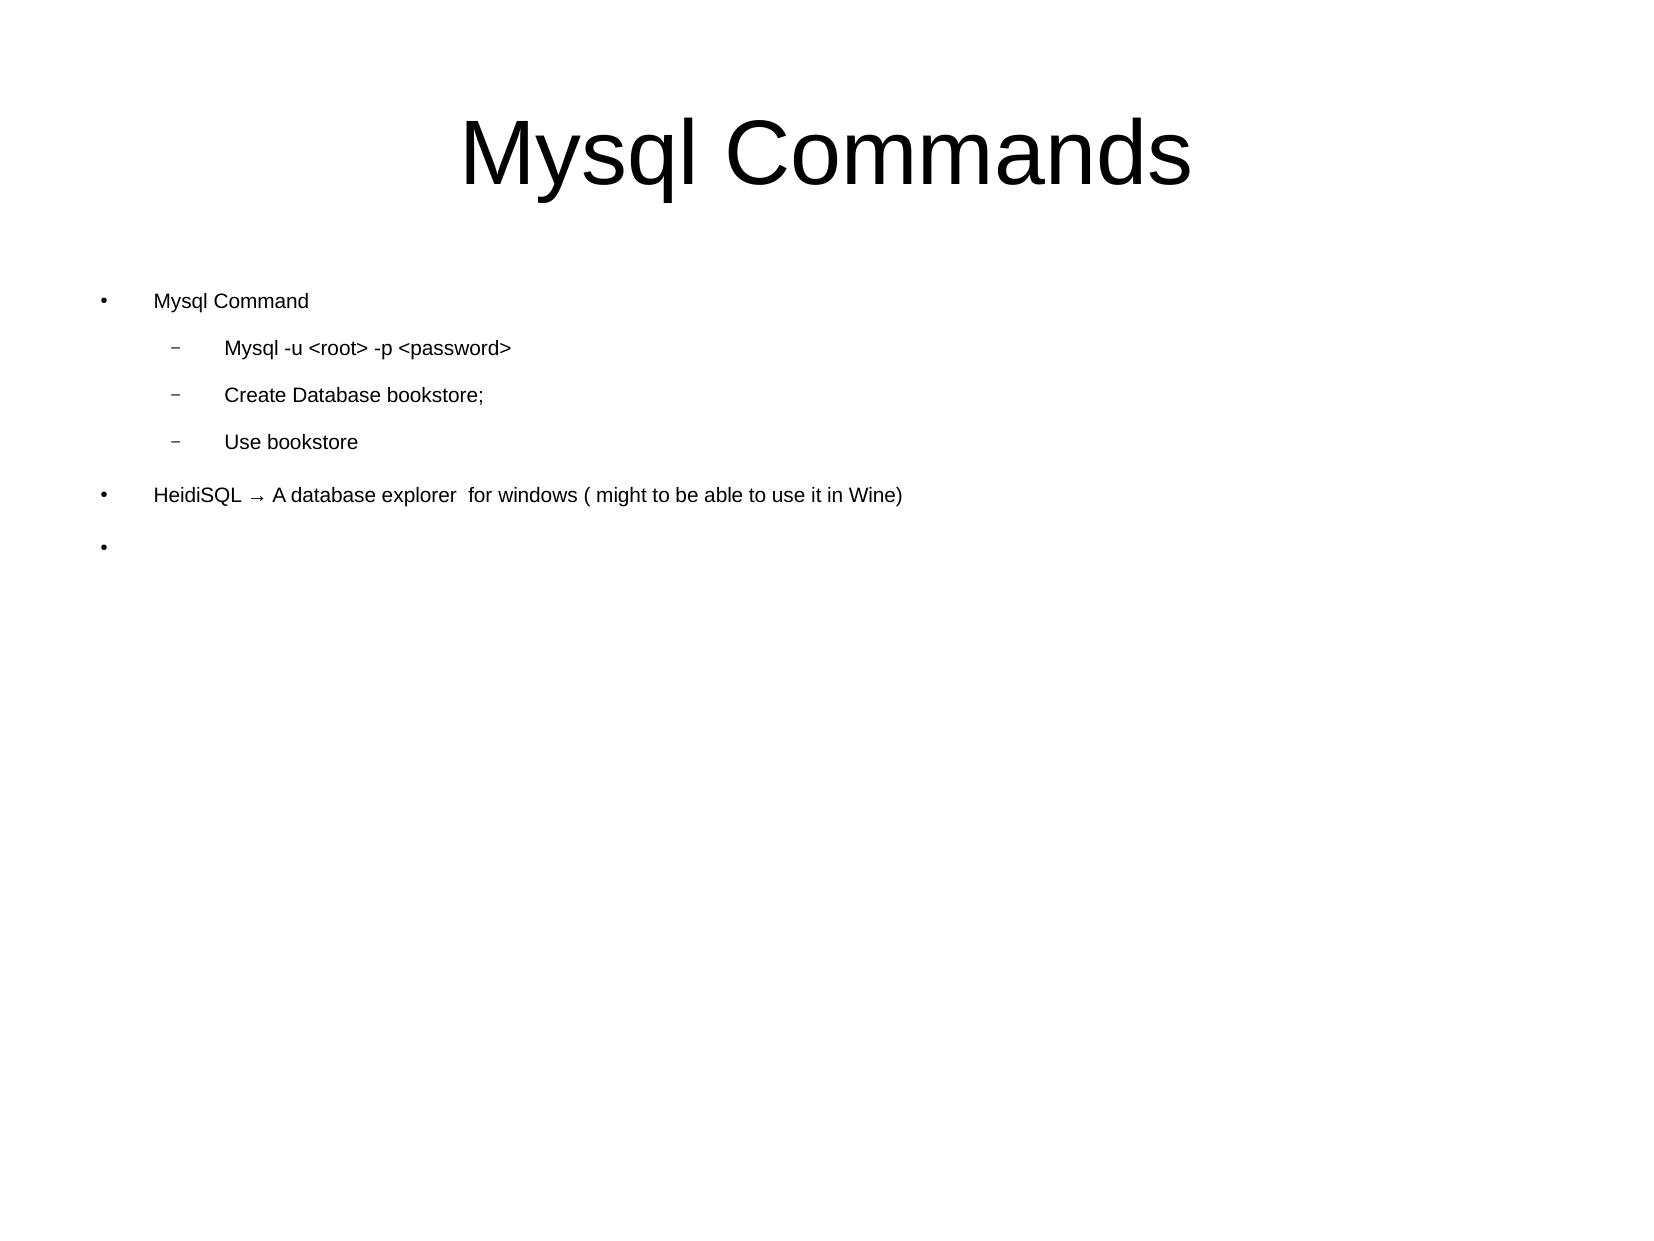

# Mysql Commands
Mysql Command
Mysql -u <root> -p <password>
Create Database bookstore;
Use bookstore
HeidiSQL → A database explorer for windows ( might to be able to use it in Wine)